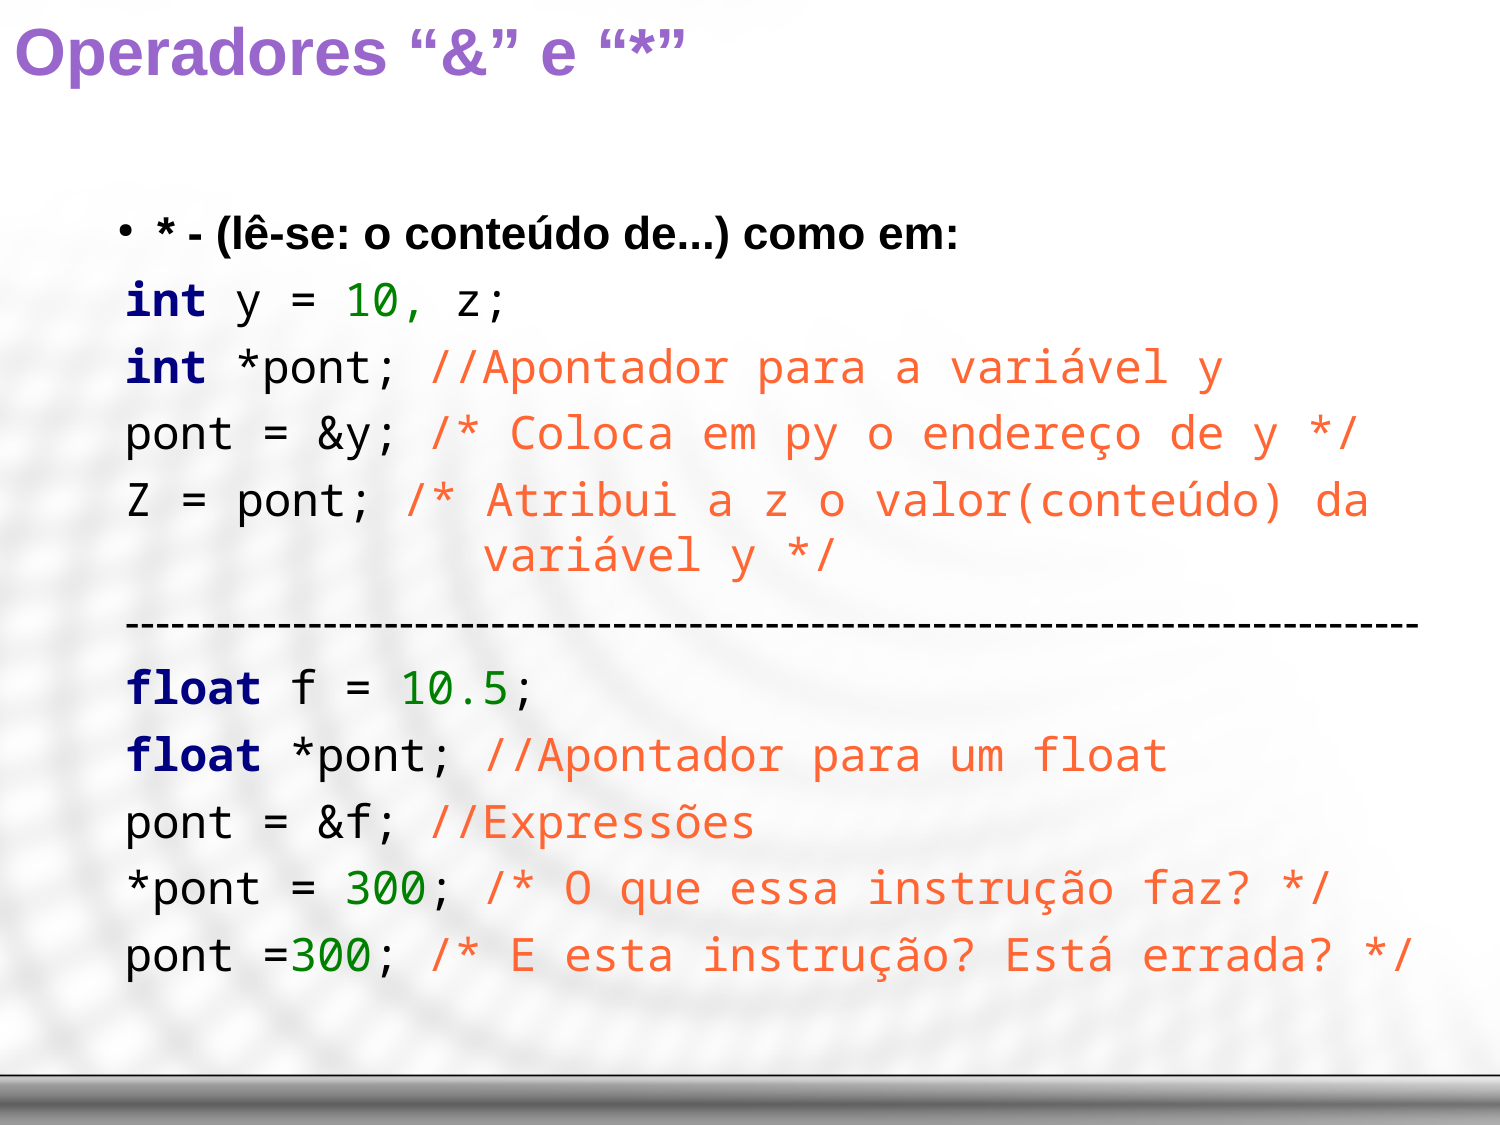

# Operadores “&” e “*”
* - (lê-se: o conteúdo de...) como em:
int y = 10, z;
int *pont; //Apontador para a variável y
pont = &y; /* Coloca em py o endereço de y */
Z = pont; /* Atribui a z o valor(conteúdo) da variável y */
-------------------------------------------------------------------------------------
float f = 10.5;
float *pont; //Apontador para um float
pont = &f; //Expressões
*pont = 300; /* O que essa instrução faz? */
pont =300; /* E esta instrução? Está errada? */